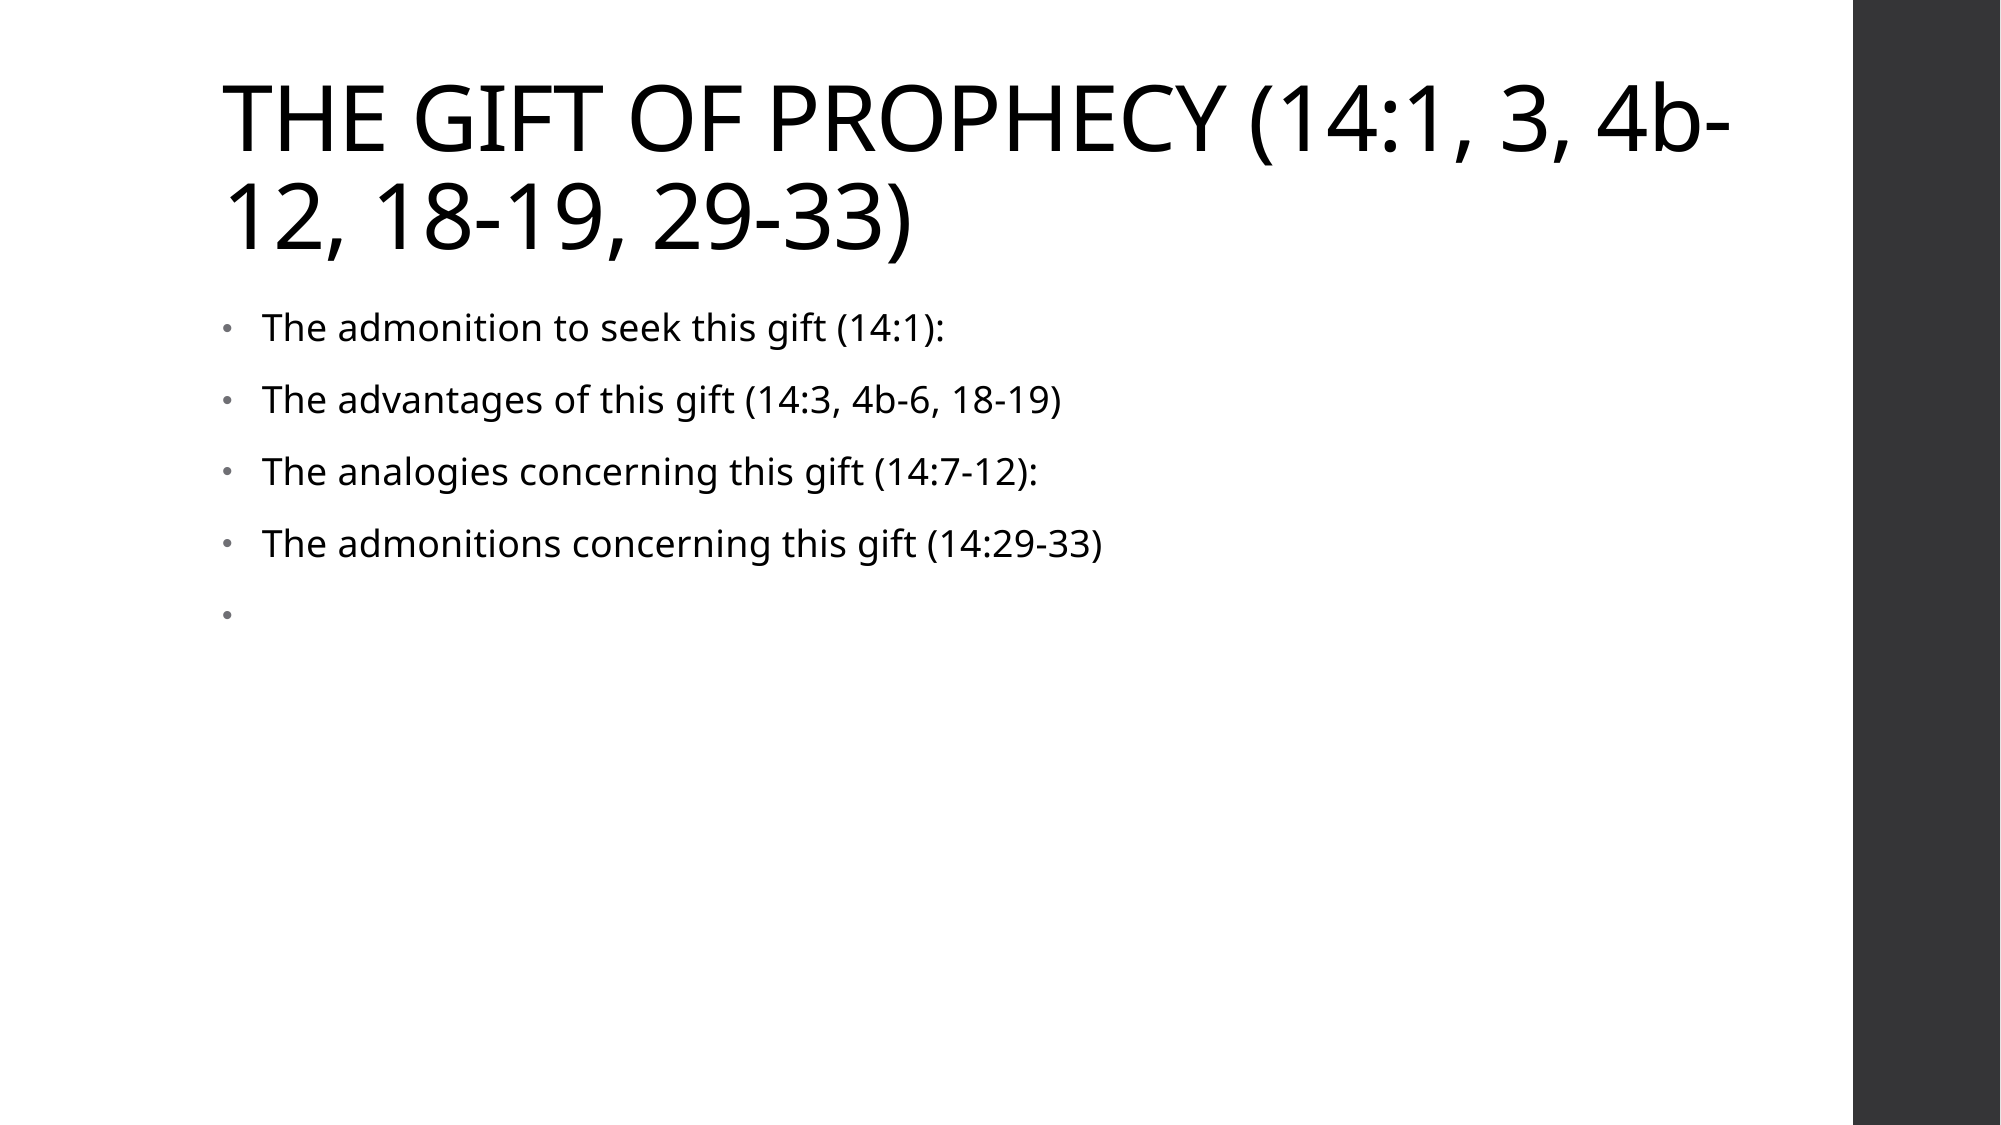

# THE GIFT OF PROPHECY (14:1, 3, 4b-12, 18-19, 29-33)
 The admonition to seek this gift (14:1):
 The advantages of this gift (14:3, 4b-6, 18-19)
 The analogies concerning this gift (14:7-12):
 The admonitions concerning this gift (14:29-33)